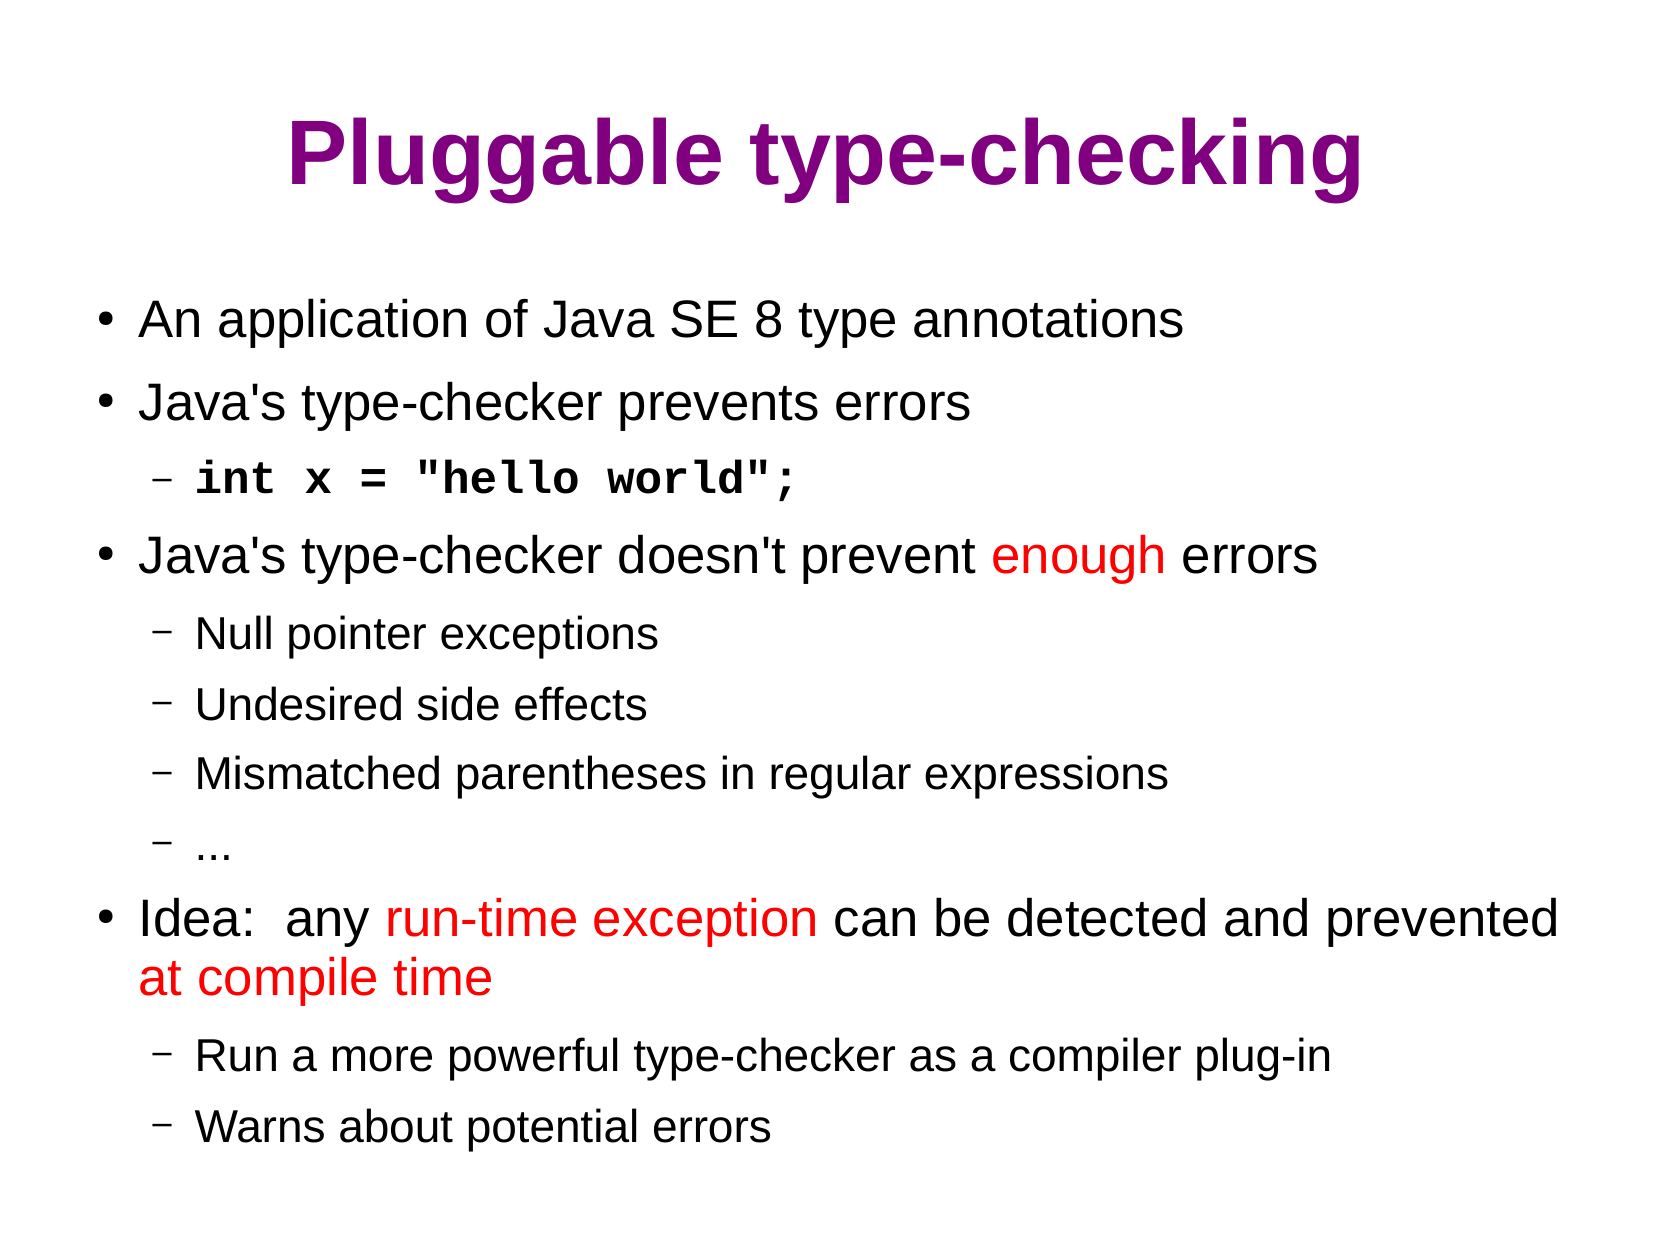

# Pluggable type-checking
An application of Java SE 8 type annotations
Java's type-checker prevents errors
int x = "hello world";
Java's type-checker doesn't prevent enough errors
Null pointer exceptions
Undesired side effects
Mismatched parentheses in regular expressions
...
Idea: any run-time exception can be detected and prevented at compile time
Run a more powerful type-checker as a compiler plug-in
Warns about potential errors